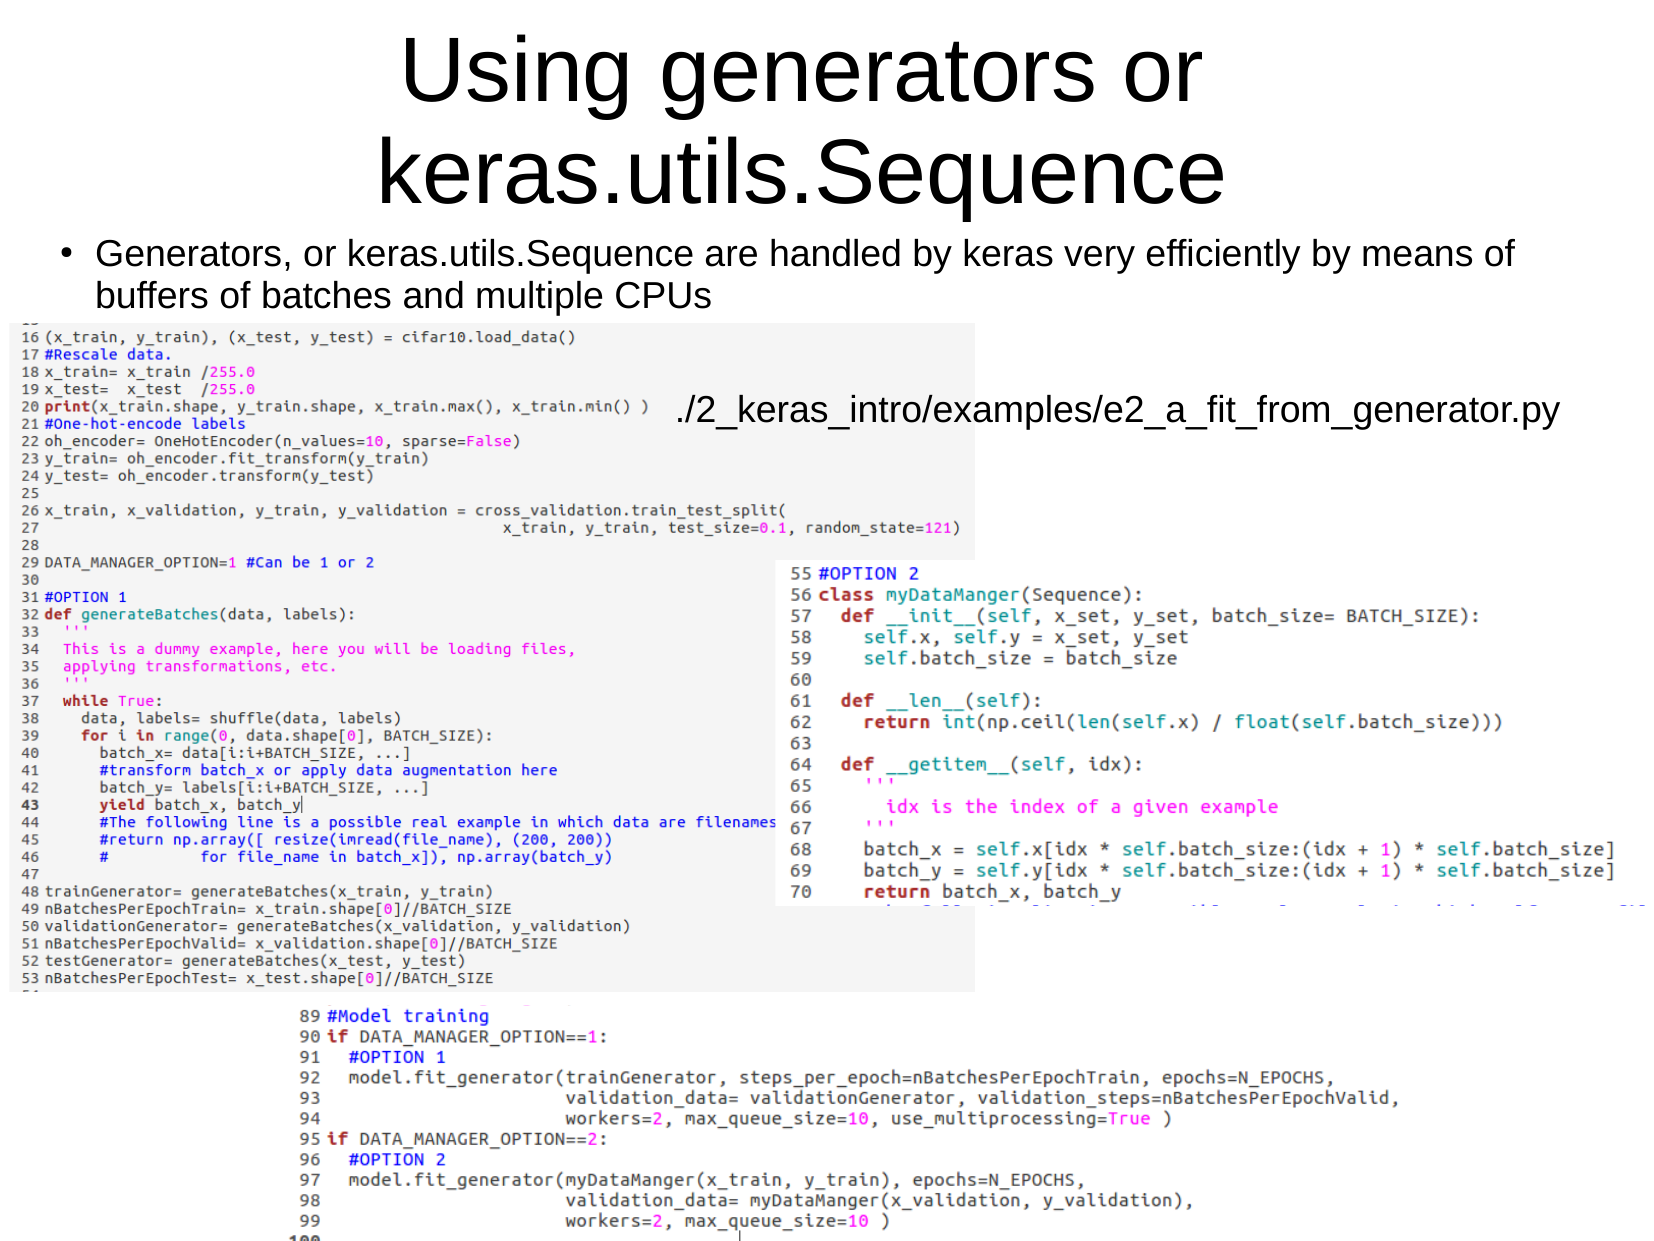

# Using generators or keras.utils.Sequence
Generators, or keras.utils.Sequence are handled by keras very efficiently by means of buffers of batches and multiple CPUs
./2_keras_intro/examples/e2_a_fit_from_generator.py